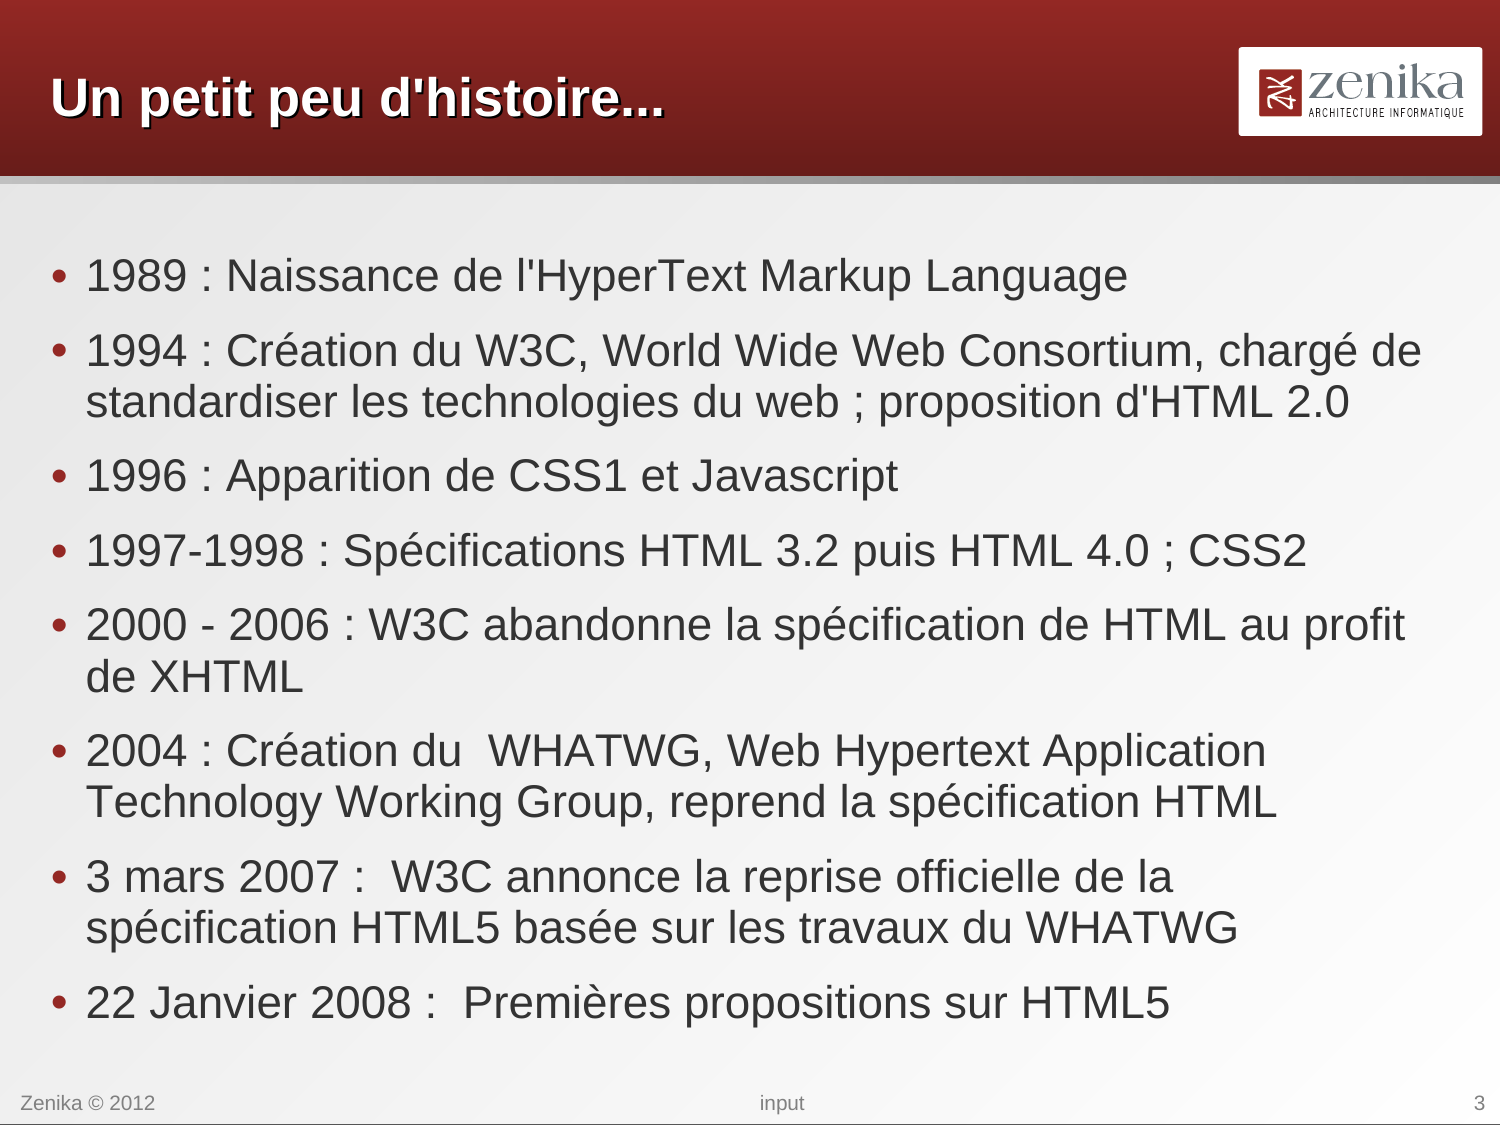

# Un petit peu d'histoire...
1989 : Naissance de l'HyperText Markup Language
1994 : Création du W3C, World Wide Web Consortium, chargé de standardiser les technologies du web ; proposition d'HTML 2.0
1996 : Apparition de CSS1 et Javascript
1997-1998 : Spécifications HTML 3.2 puis HTML 4.0 ; CSS2
2000 - 2006 : W3C abandonne la spécification de HTML au profit de XHTML
2004 : Création du WHATWG, Web Hypertext Application Technology Working Group, reprend la spécification HTML
3 mars 2007 : W3C annonce la reprise officielle de la spécification HTML5 basée sur les travaux du WHATWG
22 Janvier 2008 : Premières propositions sur HTML5